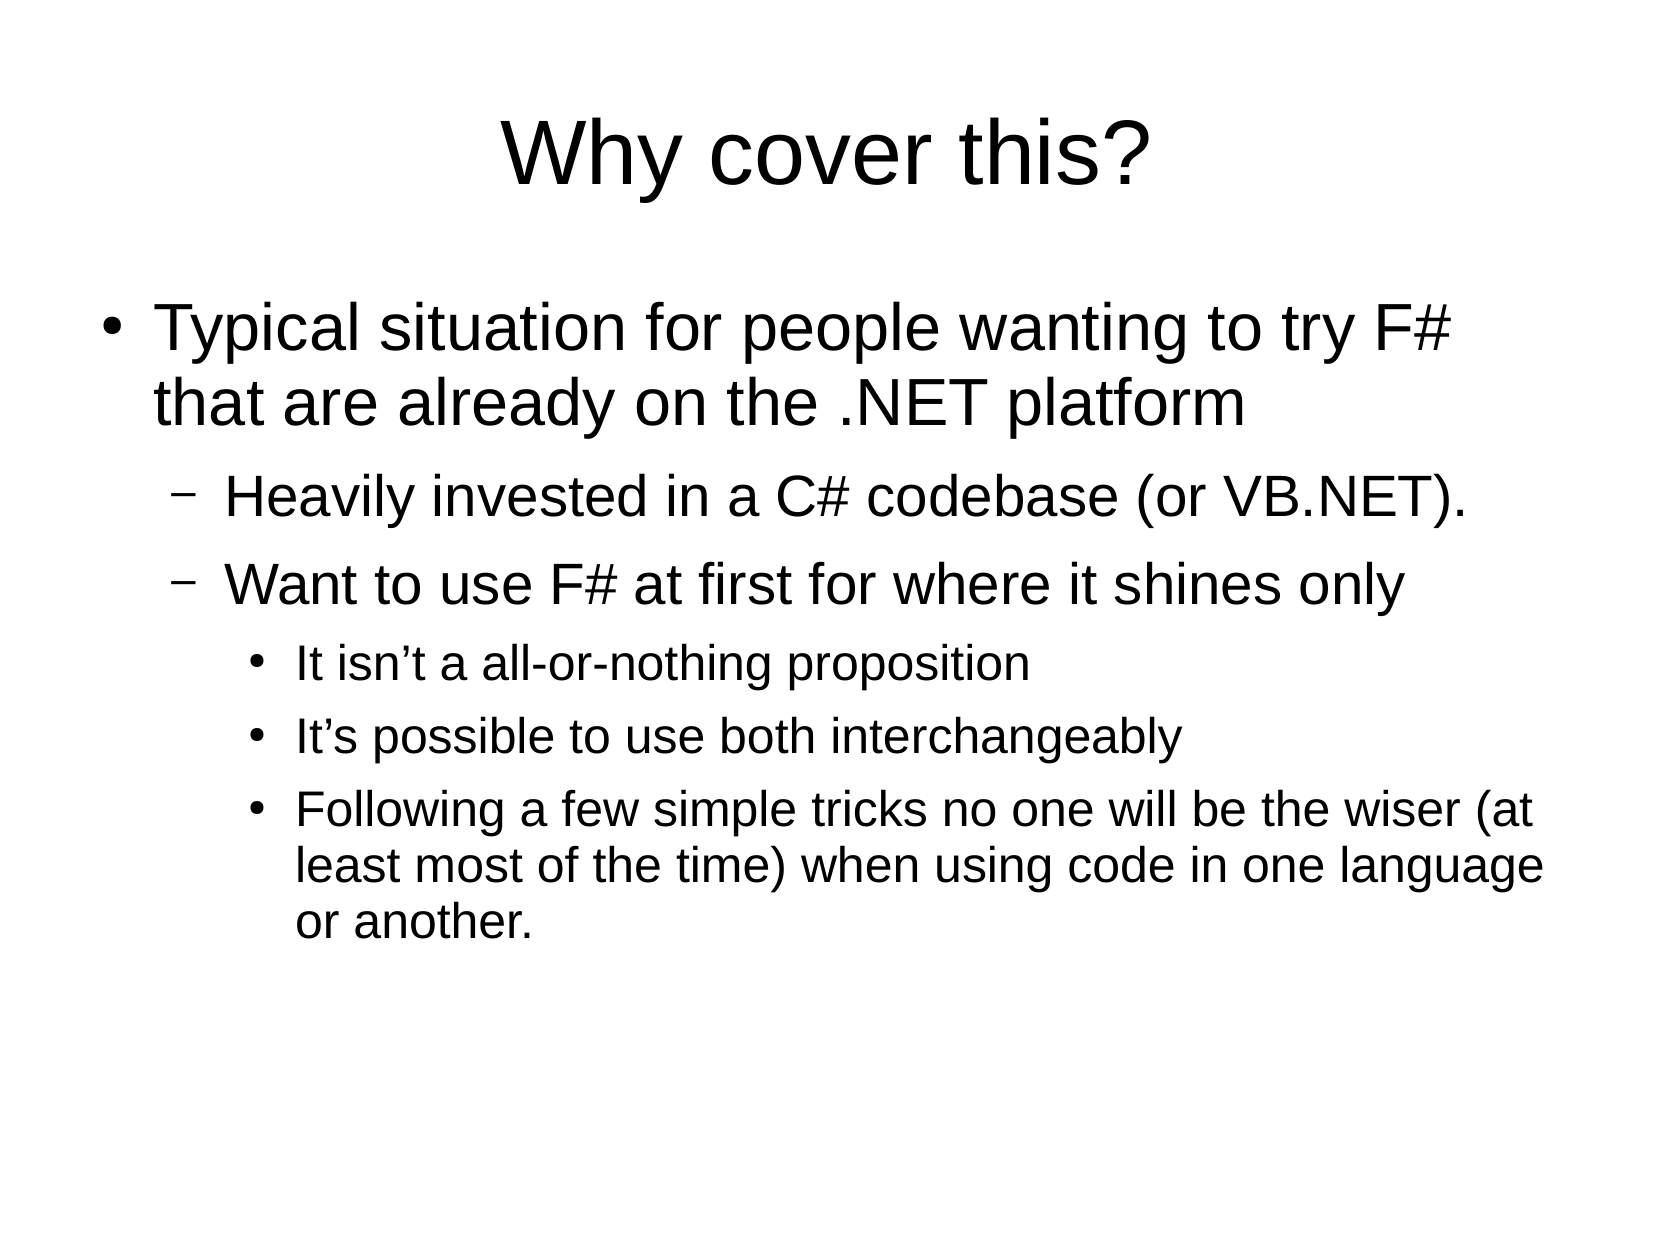

# Why cover this?
Typical situation for people wanting to try F# that are already on the .NET platform
Heavily invested in a C# codebase (or VB.NET).
Want to use F# at first for where it shines only
It isn’t a all-or-nothing proposition
It’s possible to use both interchangeably
Following a few simple tricks no one will be the wiser (at least most of the time) when using code in one language or another.